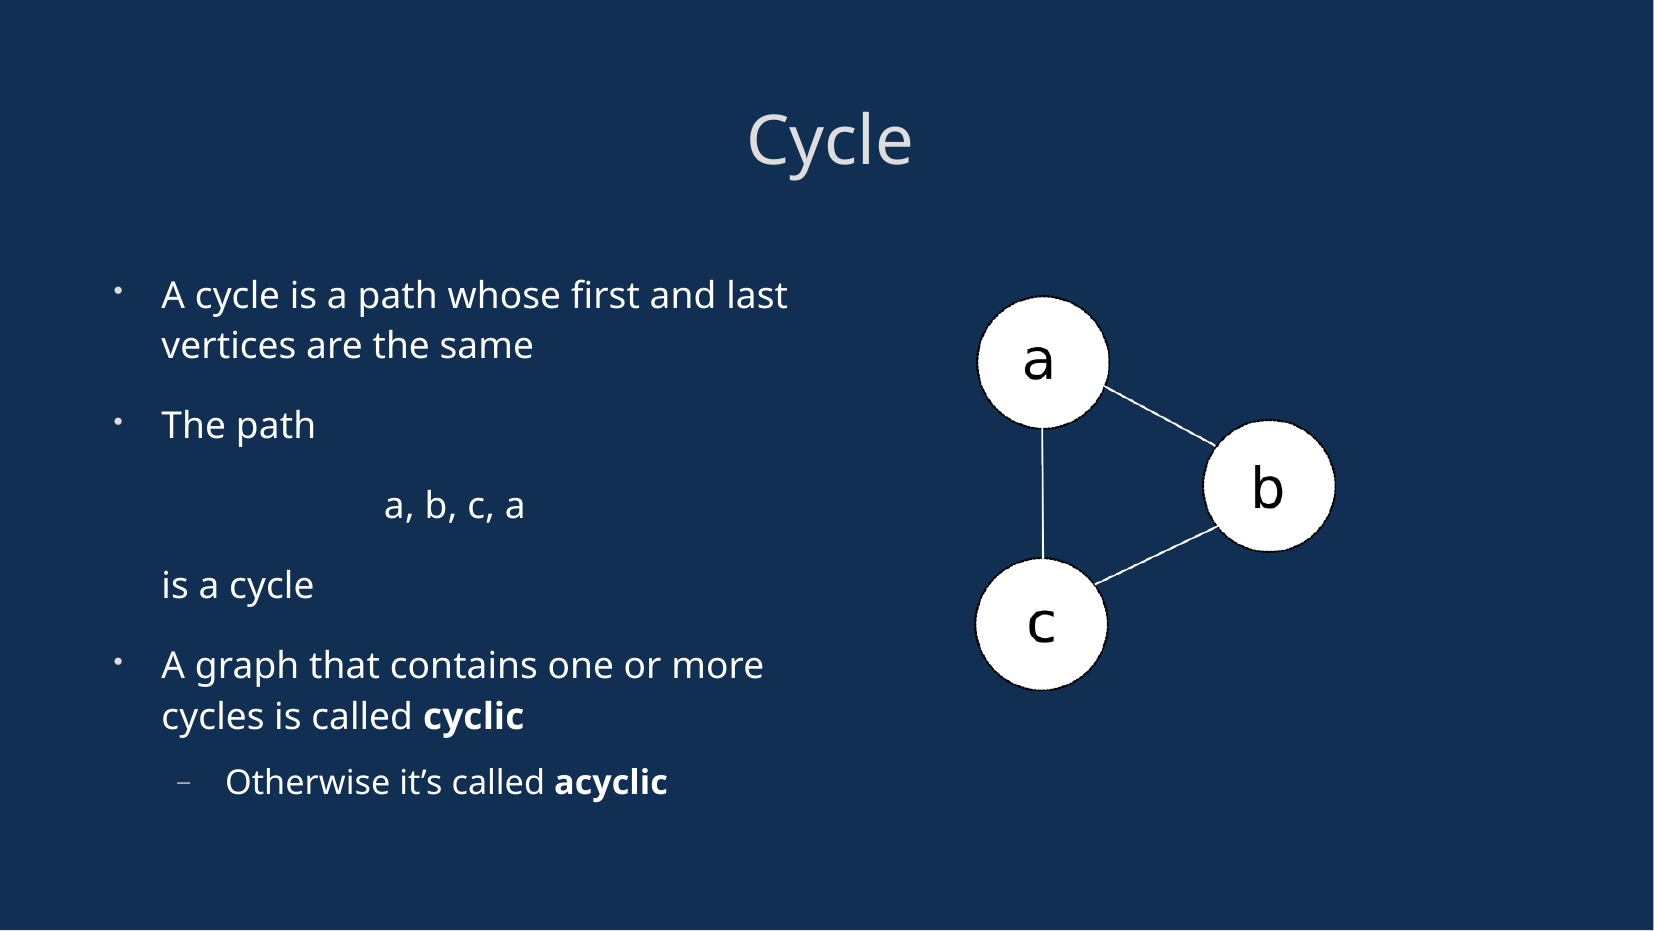

# Cycle
A cycle is a path whose first and last vertices are the same
The path
a, b, c, a
is a cycle
A graph that contains one or more cycles is called cyclic
Otherwise it’s called acyclic